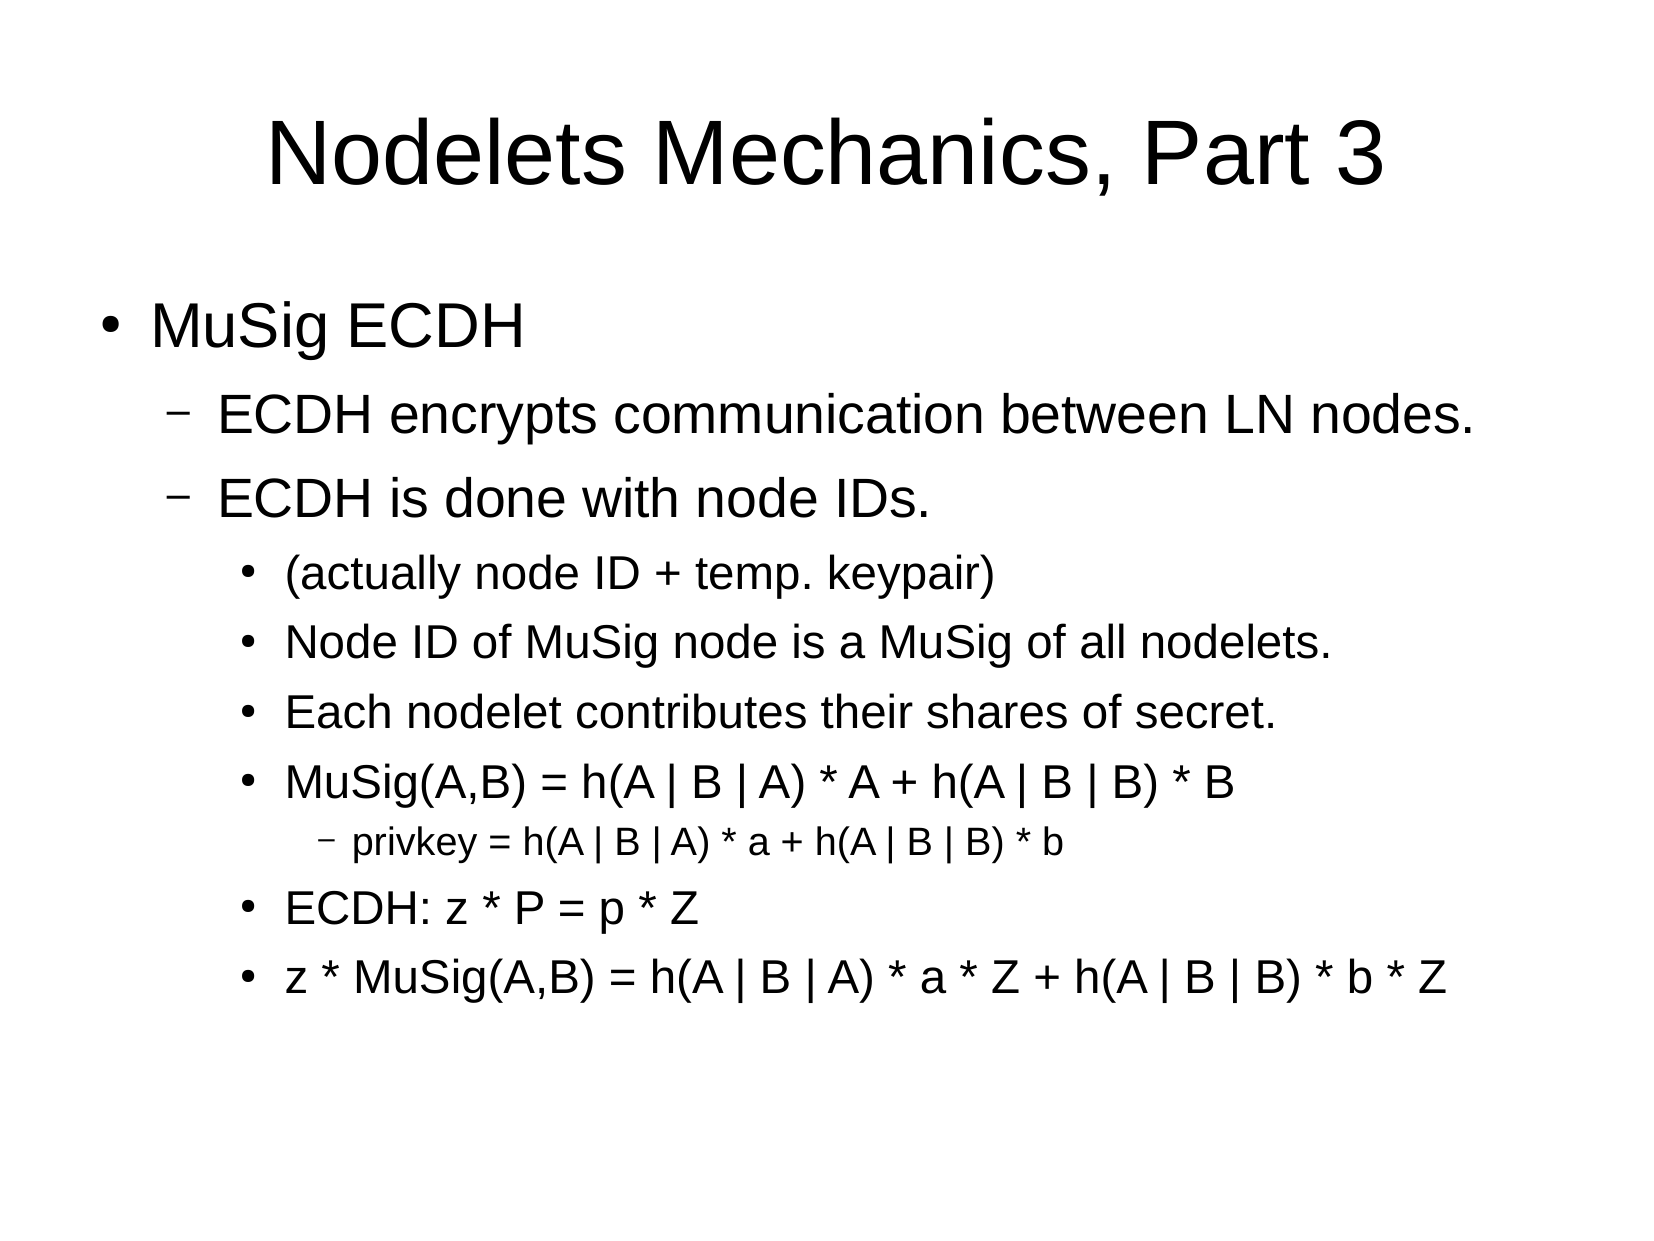

# Nodelets Mechanics, Part 3
MuSig ECDH
ECDH encrypts communication between LN nodes.
ECDH is done with node IDs.
(actually node ID + temp. keypair)
Node ID of MuSig node is a MuSig of all nodelets.
Each nodelet contributes their shares of secret.
MuSig(A,B) = h(A | B | A) * A + h(A | B | B) * B
privkey = h(A | B | A) * a + h(A | B | B) * b
ECDH: z * P = p * Z
z * MuSig(A,B) = h(A | B | A) * a * Z + h(A | B | B) * b * Z